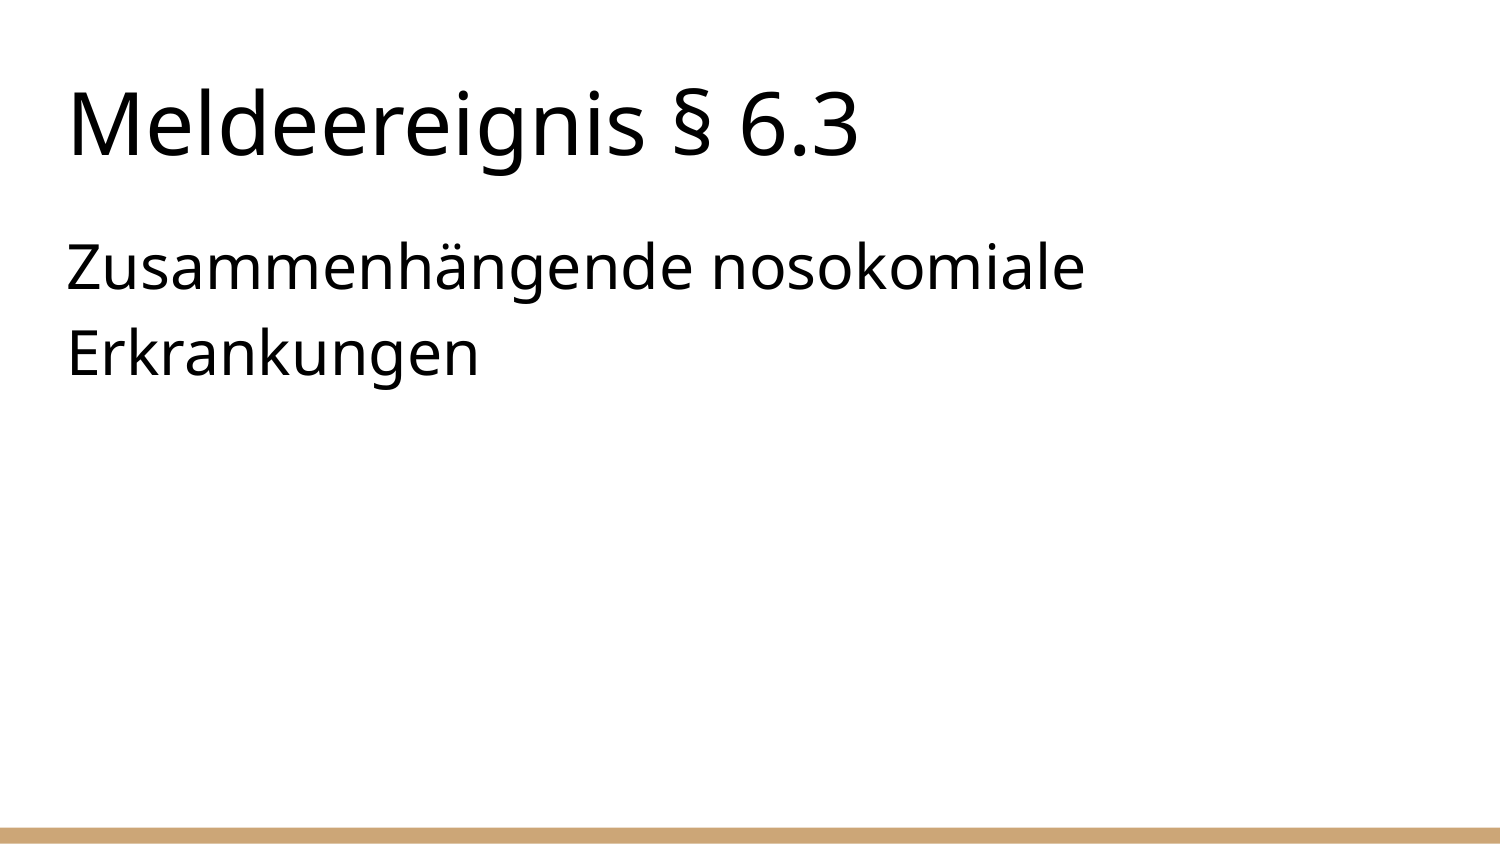

# Meldeereignis § 6.3
Zusammenhängende nosokomiale Erkrankungen